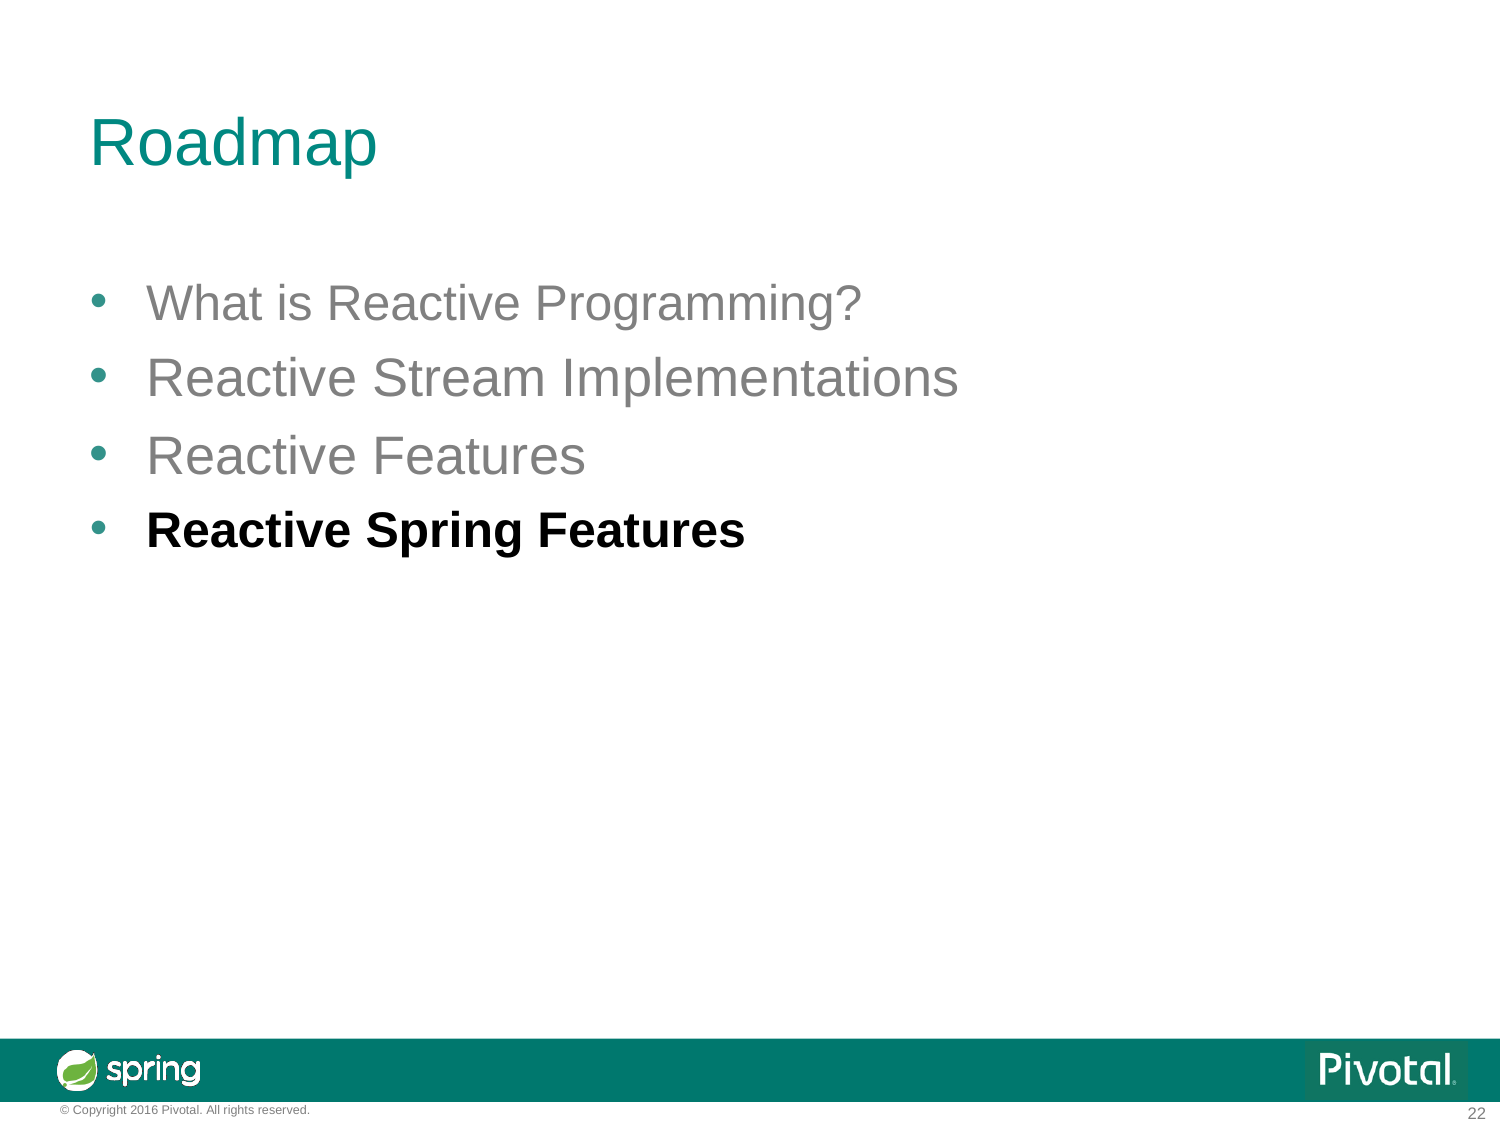

# Roadmap
What is Reactive Programming?
Reactive Stream Implementations
Reactive Features
Reactive Spring Features